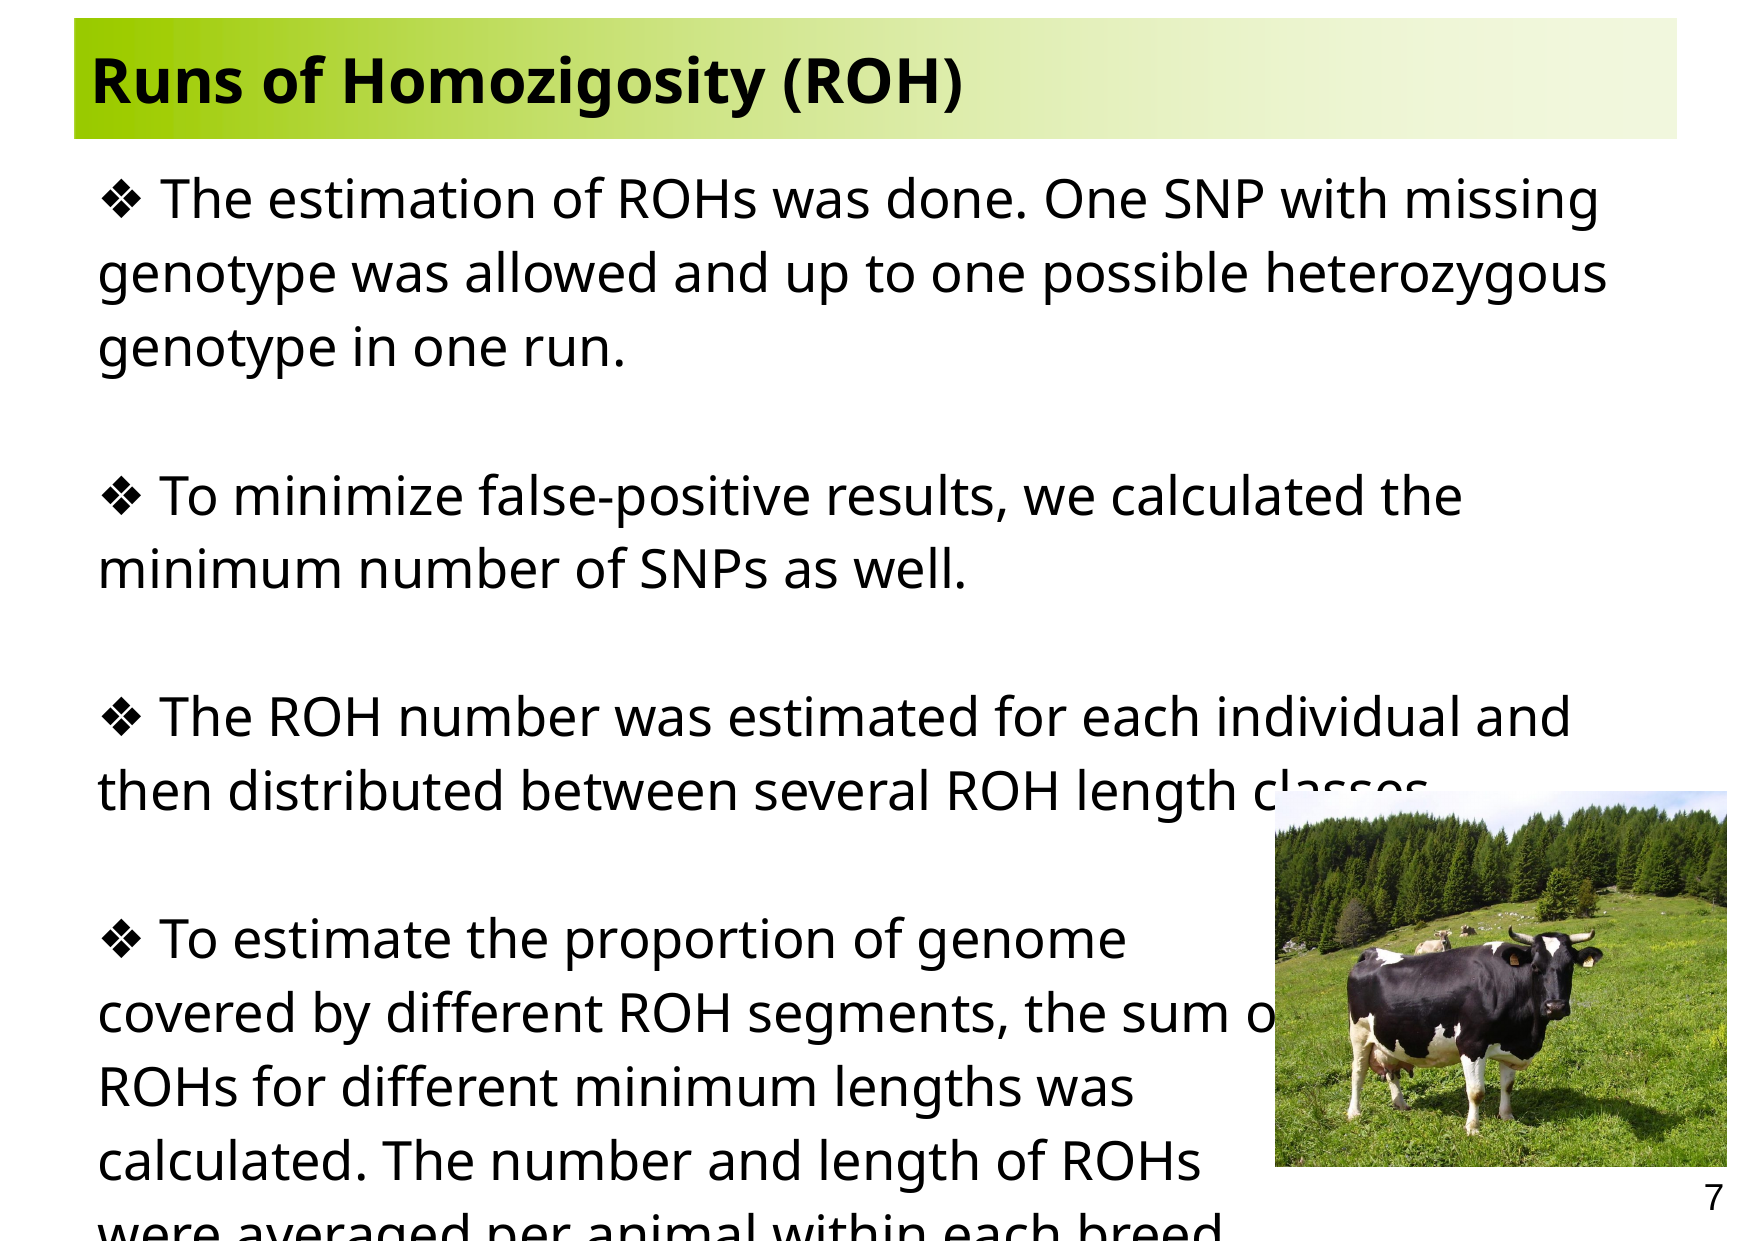

# Runs of Homozigosity (ROH)
❖ The estimation of ROHs was done. One SNP with missing genotype was allowed and up to one possible heterozygous genotype in one run.
❖ To minimize false-positive results, we calculated the
minimum number of SNPs as well.
❖ The ROH number was estimated for each individual and then distributed between several ROH length classes.
❖ To estimate the proportion of genome
covered by different ROH segments, the sum of
ROHs for different minimum lengths was
calculated. The number and length of ROHs
were averaged per animal within each breed.
7